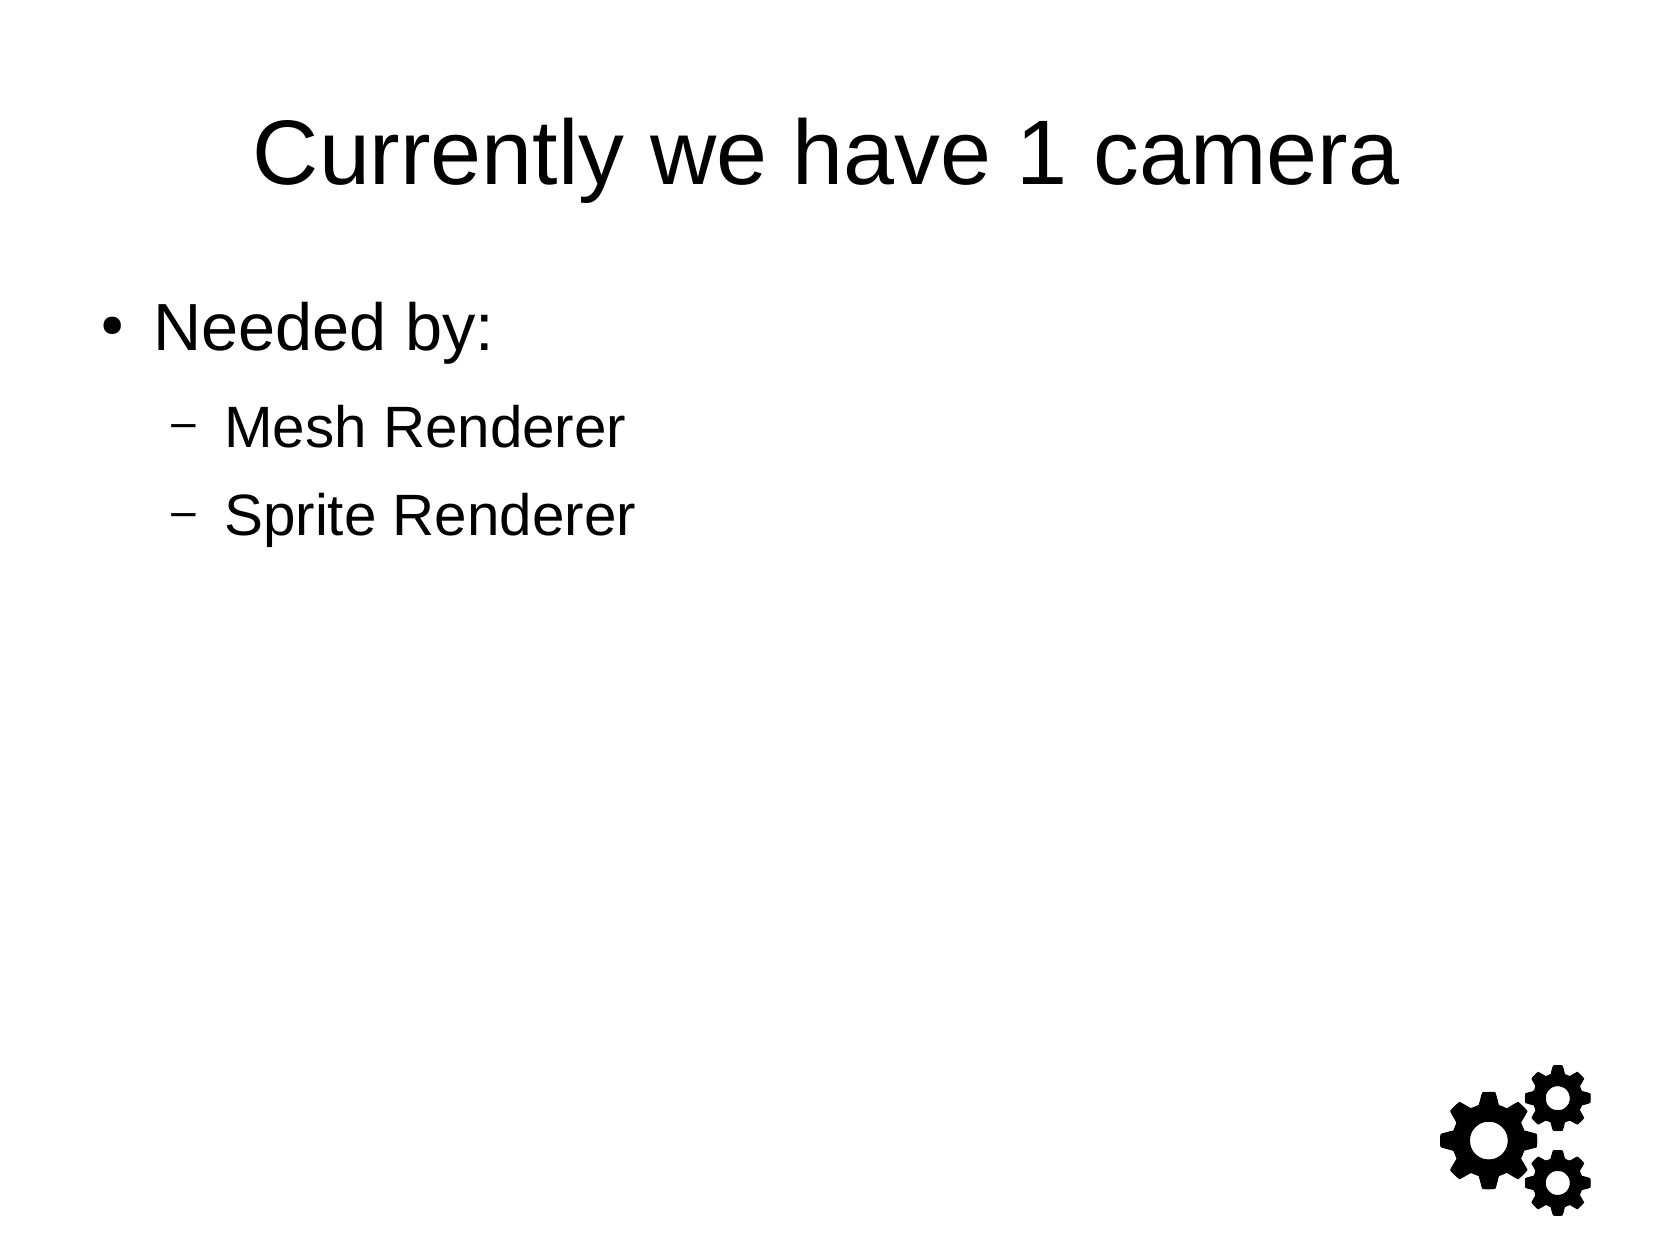

# Currently we have 1 camera
Needed by:
Mesh Renderer
Sprite Renderer